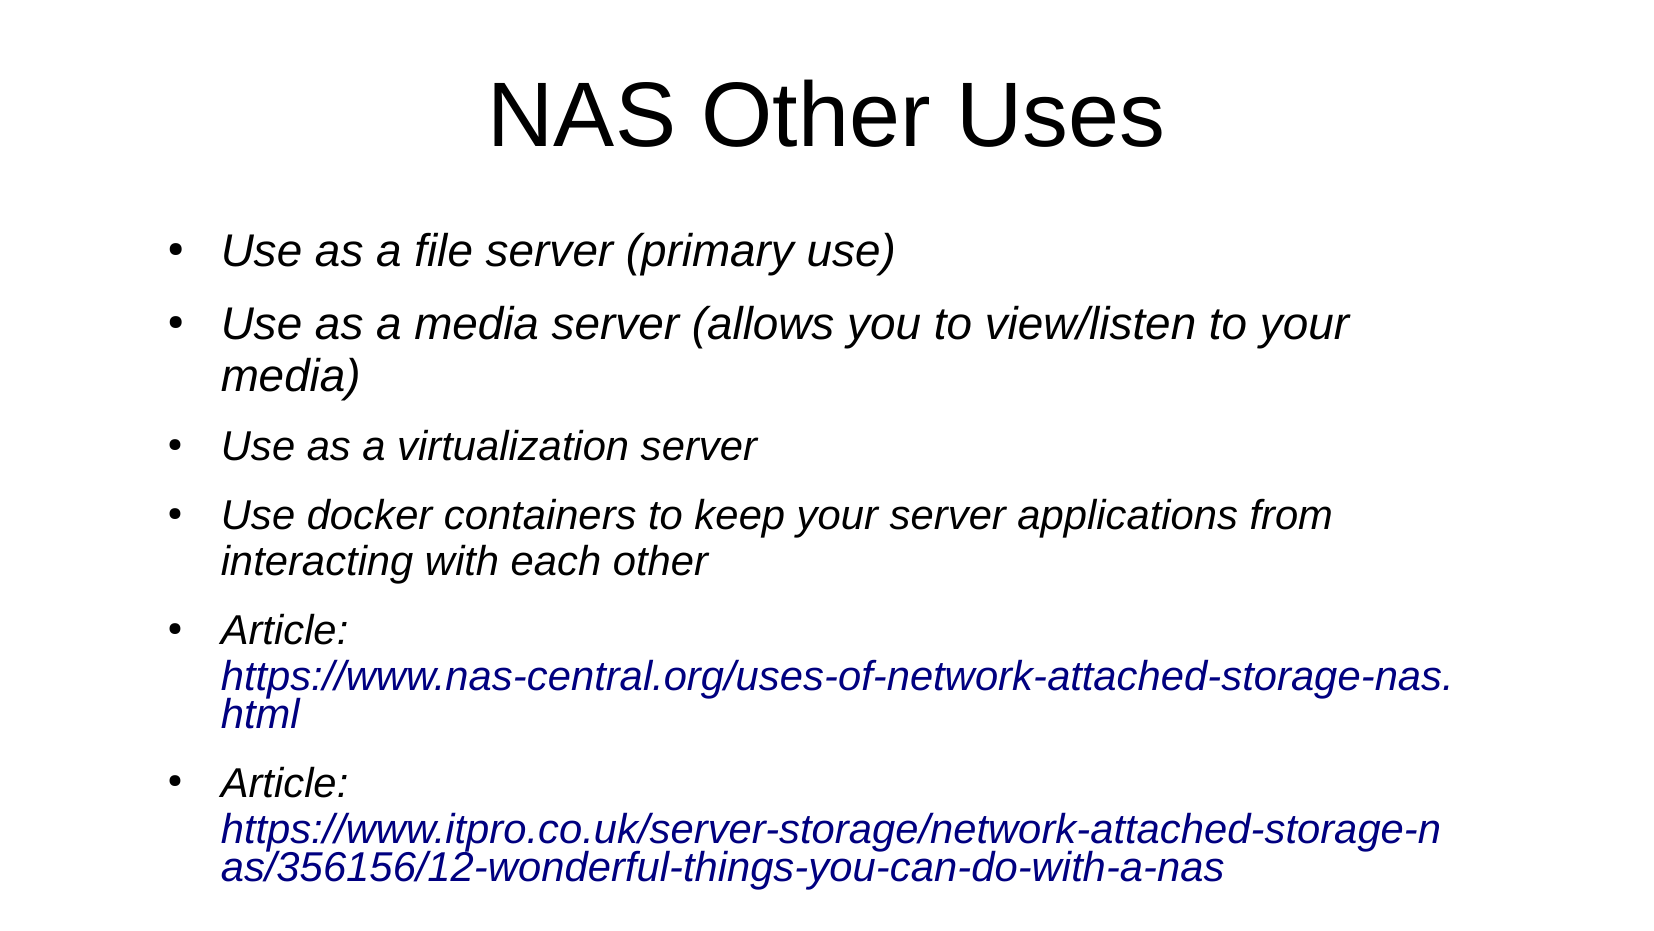

# NAS Other Uses
Use as a file server (primary use)
Use as a media server (allows you to view/listen to your media)
Use as a virtualization server
Use docker containers to keep your server applications from interacting with each other
Article: https://www.nas-central.org/uses-of-network-attached-storage-nas.html
Article: https://www.itpro.co.uk/server-storage/network-attached-storage-nas/356156/12-wonderful-things-you-can-do-with-a-nas